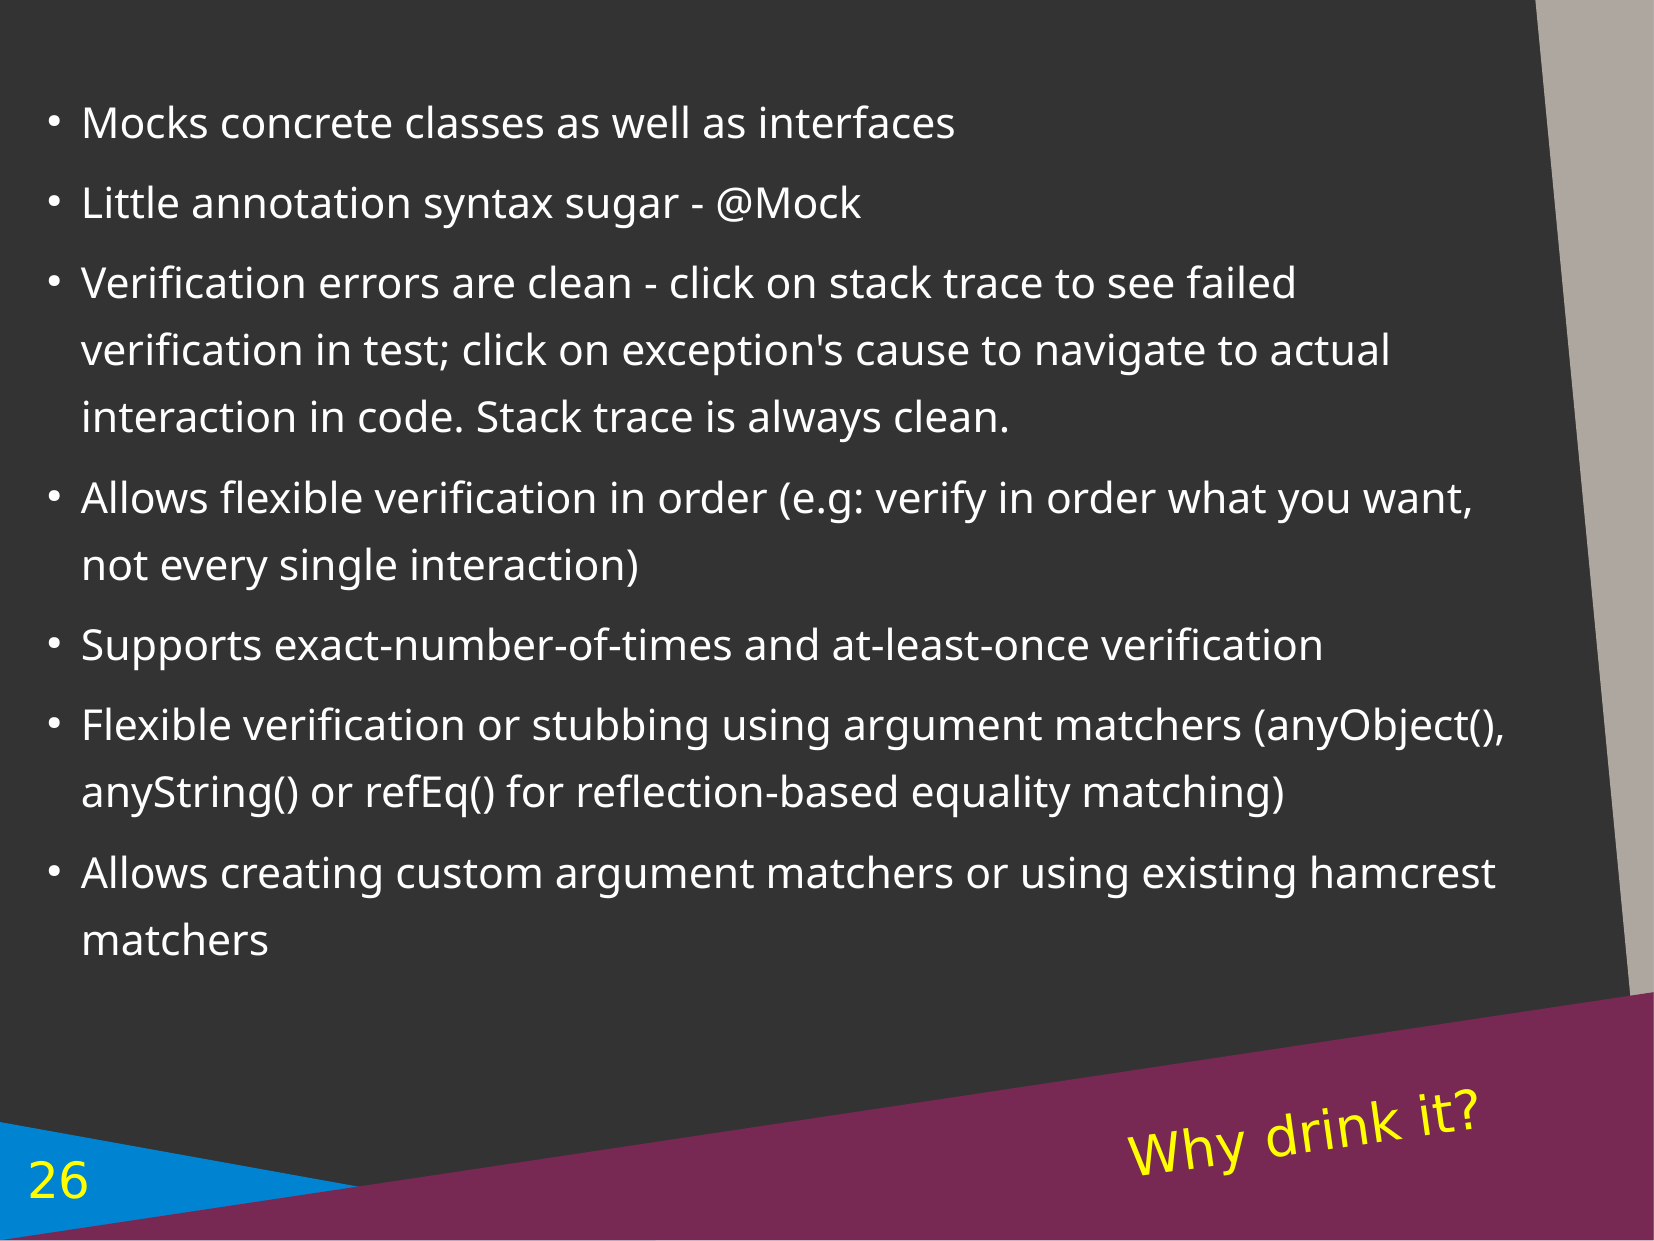

Mocks concrete classes as well as interfaces
Little annotation syntax sugar - @Mock
Verification errors are clean - click on stack trace to see failed verification in test; click on exception's cause to navigate to actual interaction in code. Stack trace is always clean.
Allows flexible verification in order (e.g: verify in order what you want, not every single interaction)
Supports exact-number-of-times and at-least-once verification
Flexible verification or stubbing using argument matchers (anyObject(), anyString() or refEq() for reflection-based equality matching)
Allows creating custom argument matchers or using existing hamcrest matchers
# Why drink it?
26